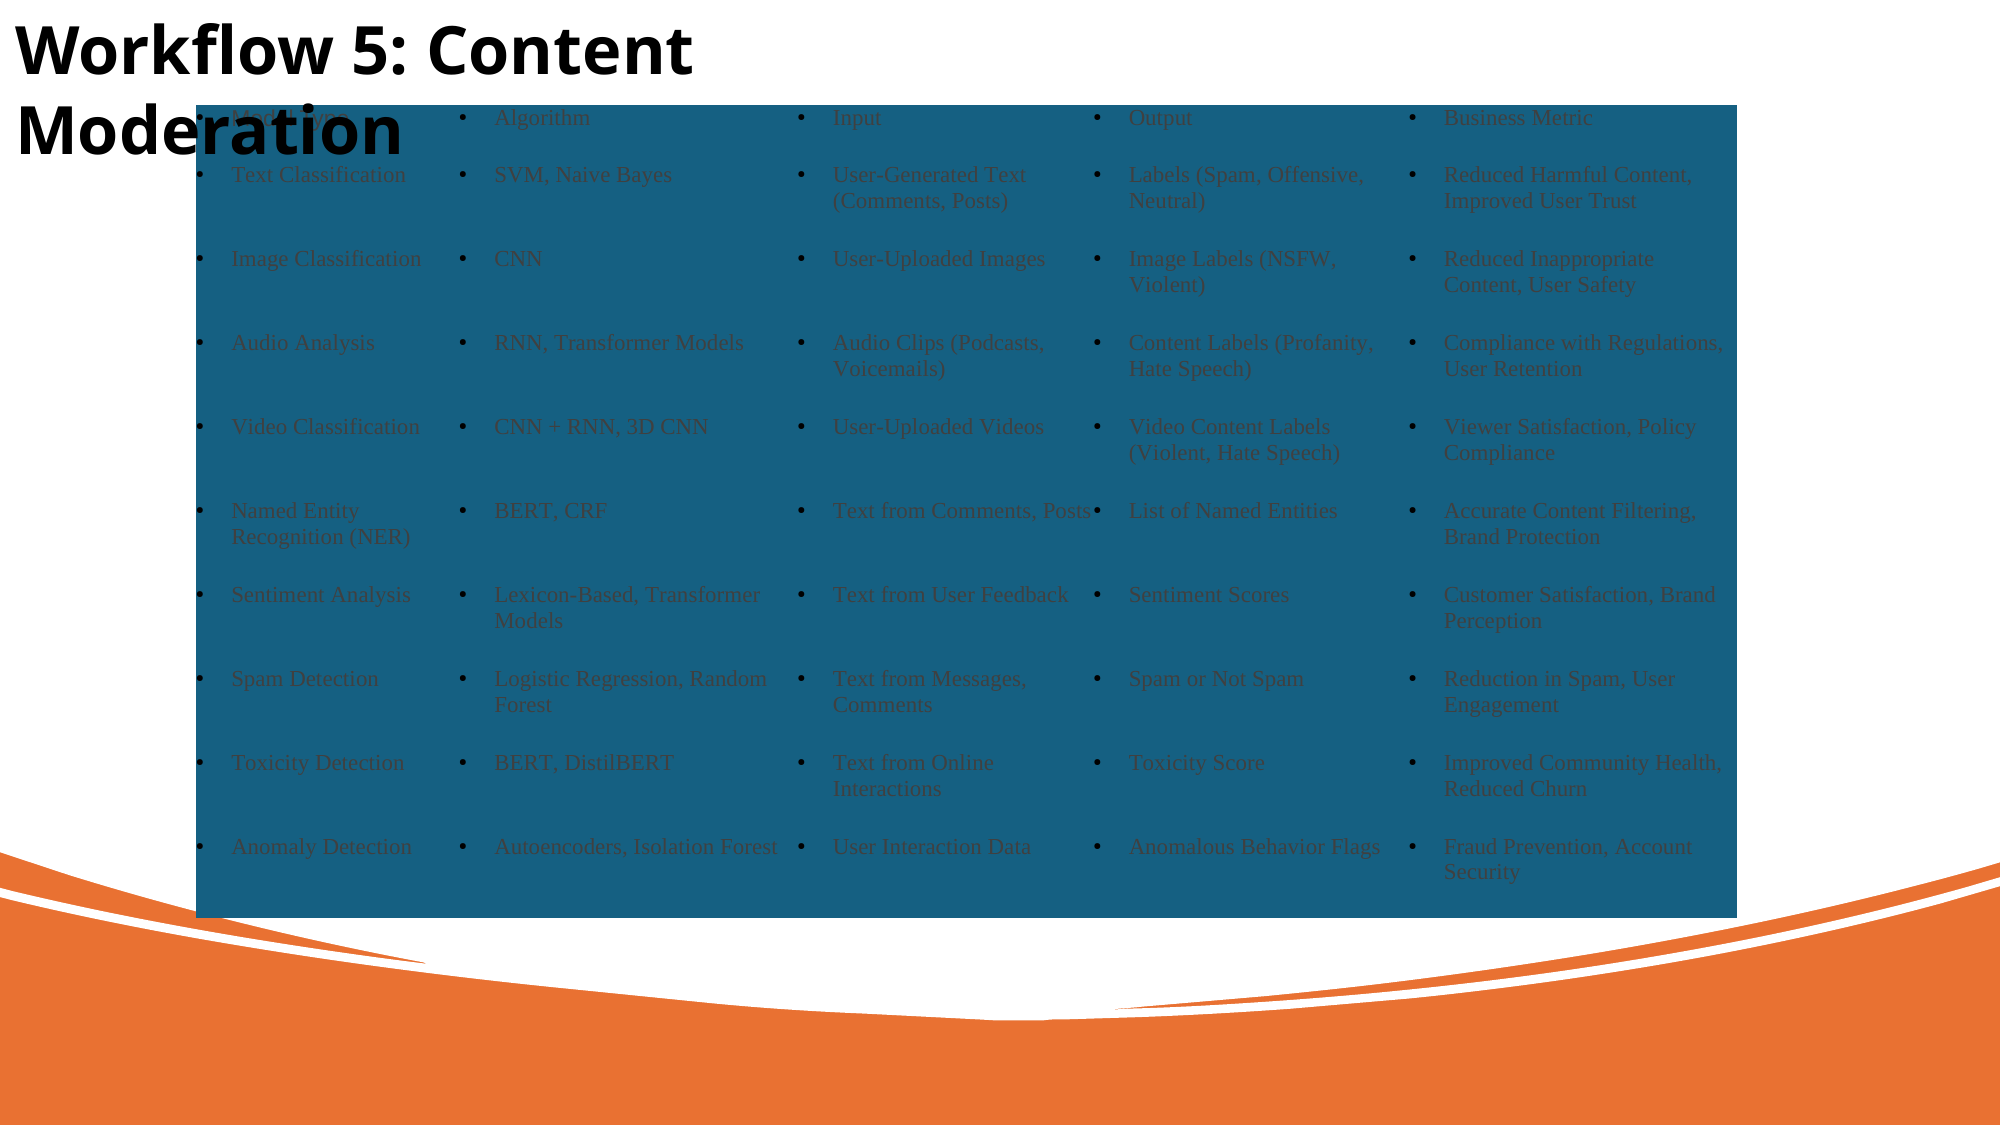

Workflow 5: Content Moderation​​
| Model Type | Algorithm | Input | Output | Business Metric |
| --- | --- | --- | --- | --- |
| Text Classification | SVM, Naive Bayes | User-Generated Text (Comments, Posts) | Labels (Spam, Offensive, Neutral) | Reduced Harmful Content, Improved User Trust |
| Image Classification | CNN | User-Uploaded Images | Image Labels (NSFW, Violent) | Reduced Inappropriate Content, User Safety |
| Audio Analysis | RNN, Transformer Models | Audio Clips (Podcasts, Voicemails) | Content Labels (Profanity, Hate Speech) | Compliance with Regulations, User Retention |
| Video Classification | CNN + RNN, 3D CNN | User-Uploaded Videos | Video Content Labels (Violent, Hate Speech) | Viewer Satisfaction, Policy Compliance |
| Named Entity Recognition (NER) | BERT, CRF | Text from Comments, Posts | List of Named Entities | Accurate Content Filtering, Brand Protection |
| Sentiment Analysis | Lexicon-Based, Transformer Models | Text from User Feedback | Sentiment Scores | Customer Satisfaction, Brand Perception |
| Spam Detection | Logistic Regression, Random Forest | Text from Messages, Comments | Spam or Not Spam | Reduction in Spam, User Engagement |
| Toxicity Detection | BERT, DistilBERT | Text from Online Interactions | Toxicity Score | Improved Community Health, Reduced Churn |
| Anomaly Detection | Autoencoders, Isolation Forest | User Interaction Data | Anomalous Behavior Flags | Fraud Prevention, Account Security |